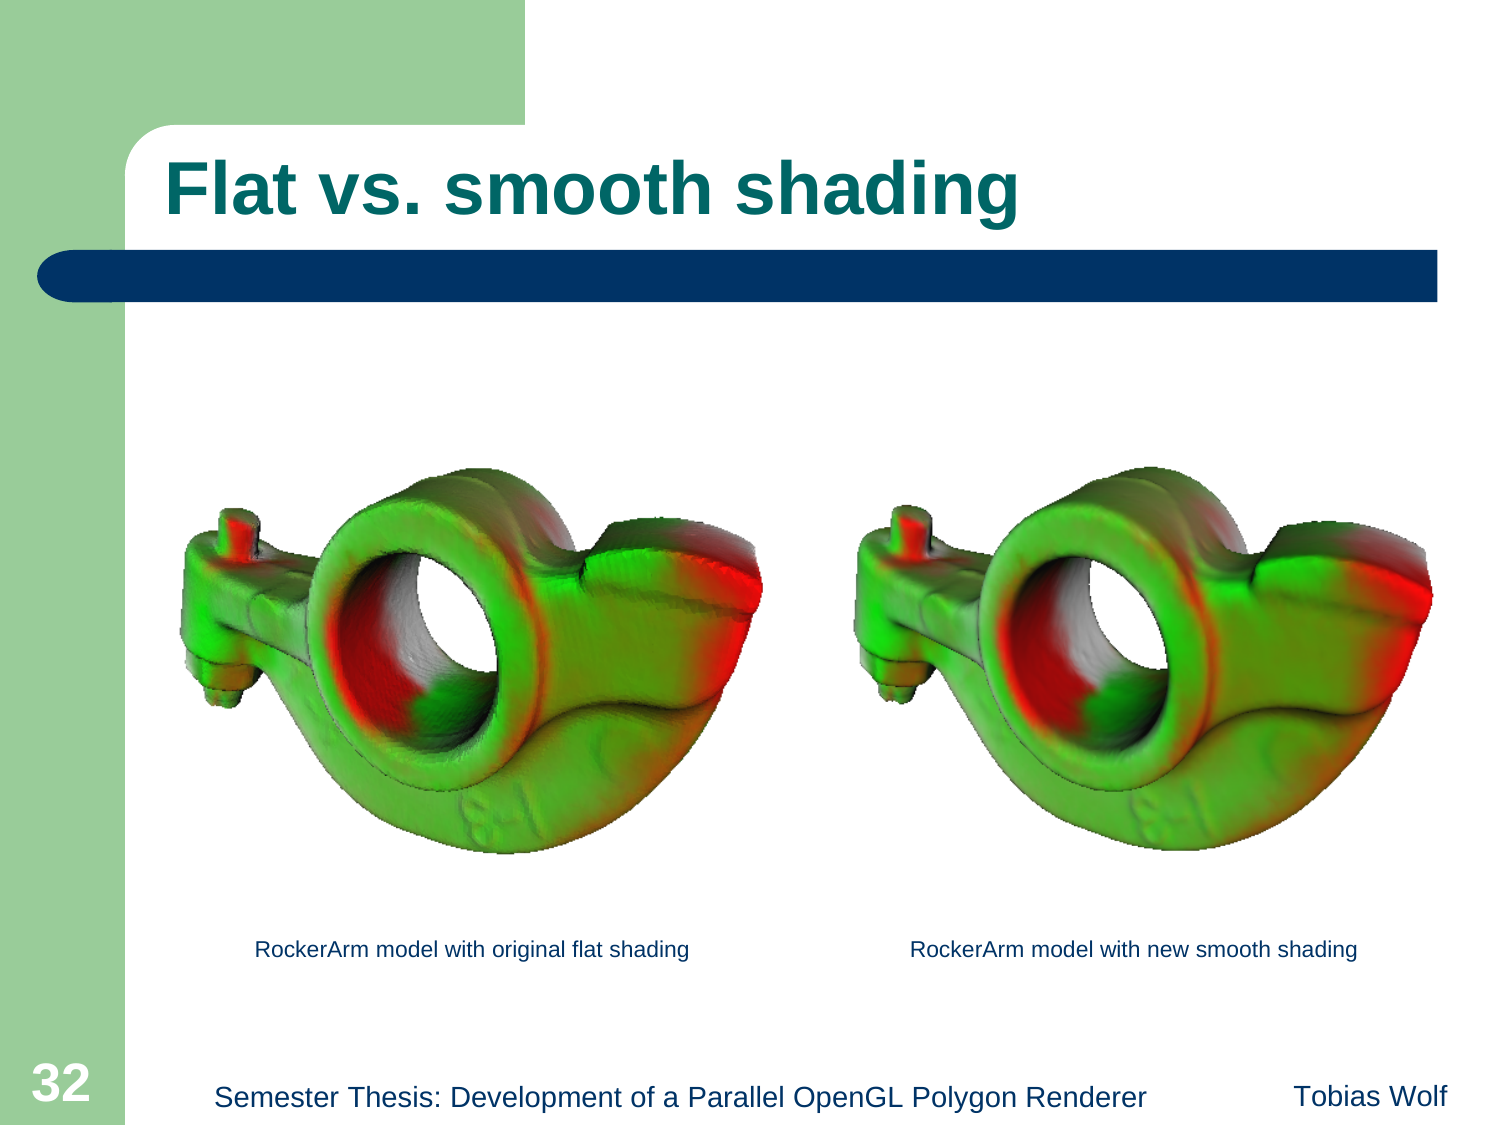

# Flat vs. smooth shading
RockerArm model with original flat shading
RockerArm model with new smooth shading
32
Tobias Wolf
Semester Thesis: Development of a Parallel OpenGL Polygon Renderer